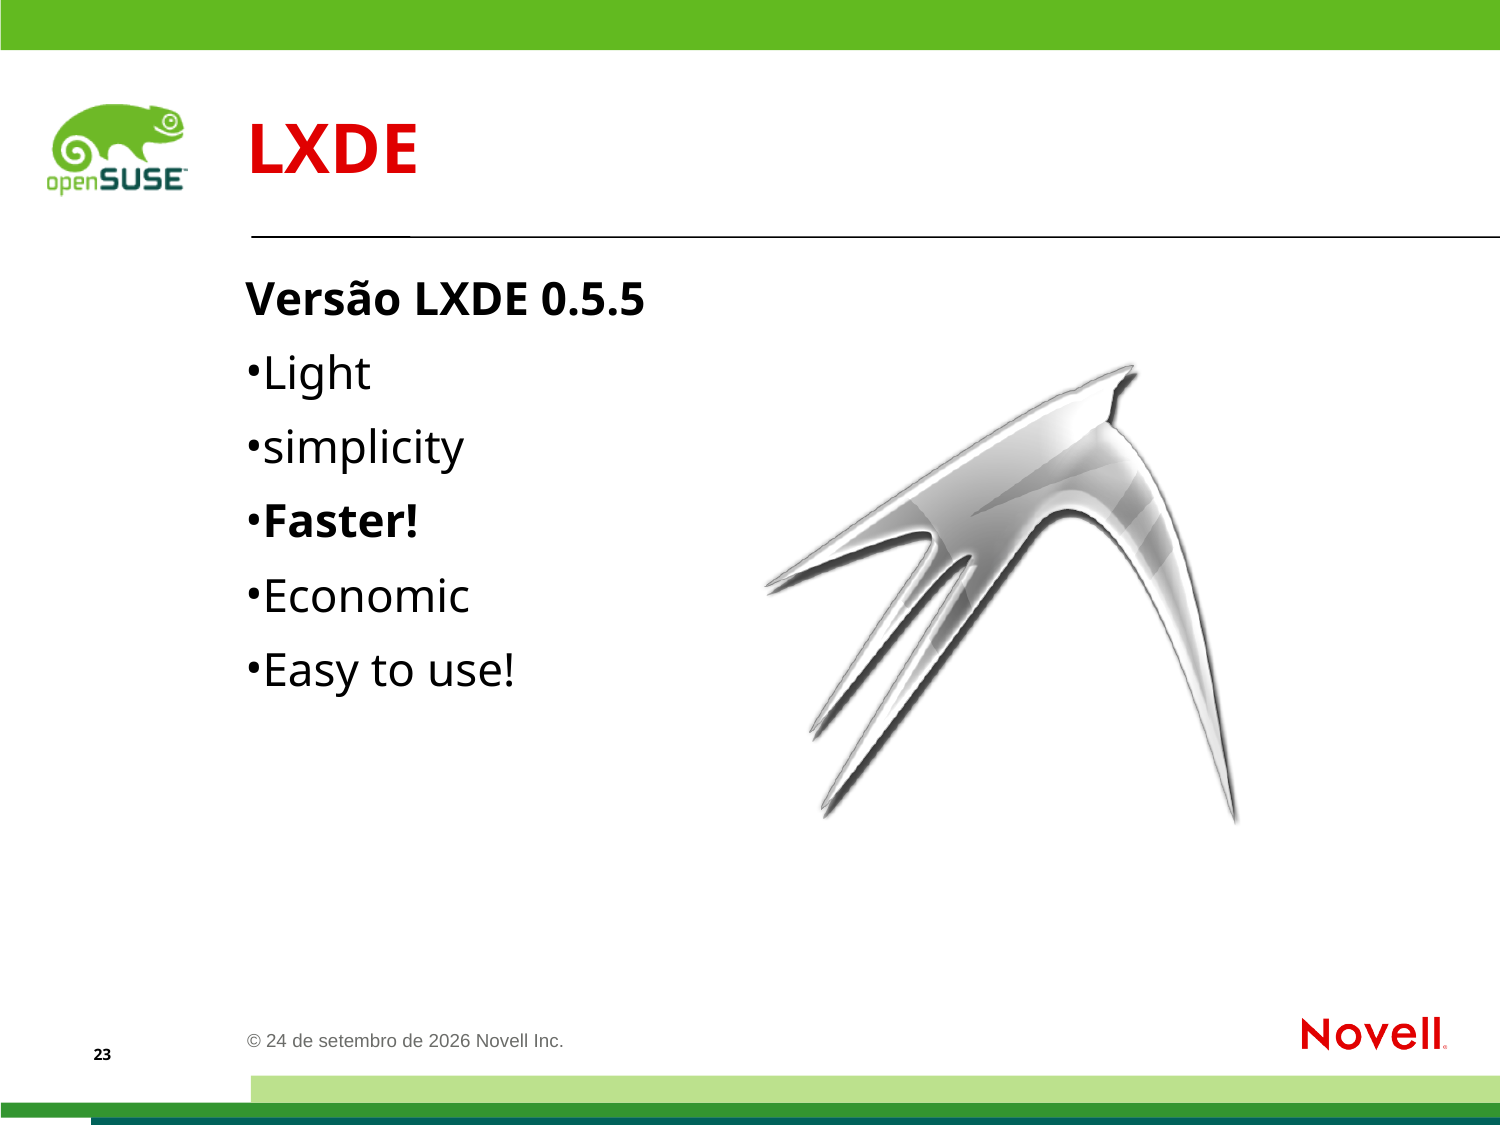

# LXDE
Versão LXDE 0.5.5
Light
simplicity
Faster!
Economic
Easy to use!